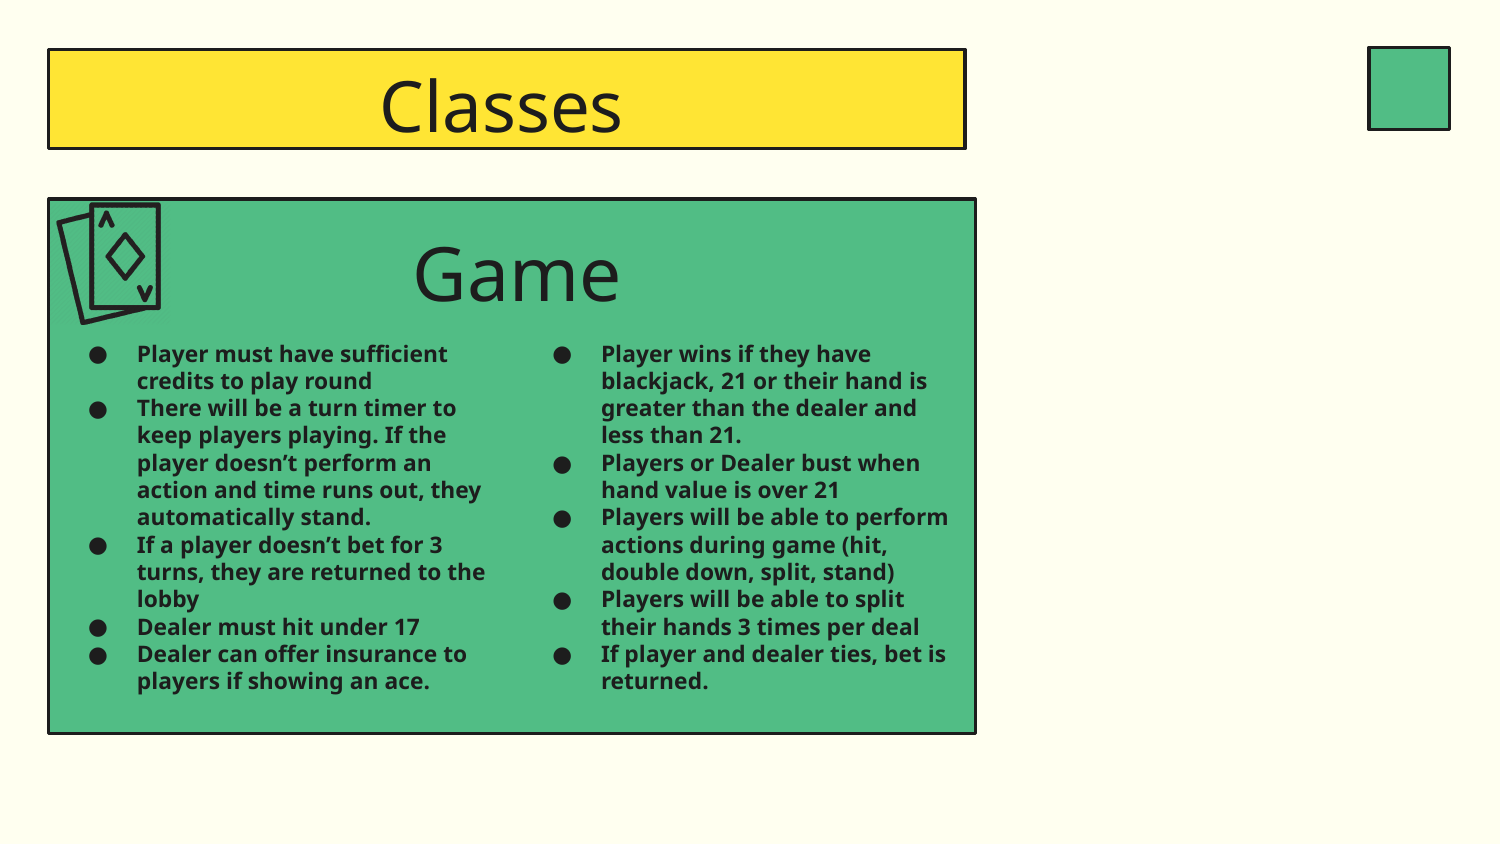

# Classes
Game
Player must have sufficient credits to play round
There will be a turn timer to keep players playing. If the player doesn’t perform an action and time runs out, they automatically stand.
If a player doesn’t bet for 3 turns, they are returned to the lobby
Dealer must hit under 17
Dealer can offer insurance to players if showing an ace.
Player wins if they have blackjack, 21 or their hand is greater than the dealer and less than 21.
Players or Dealer bust when hand value is over 21
Players will be able to perform actions during game (hit, double down, split, stand)
Players will be able to split their hands 3 times per deal
If player and dealer ties, bet is returned.